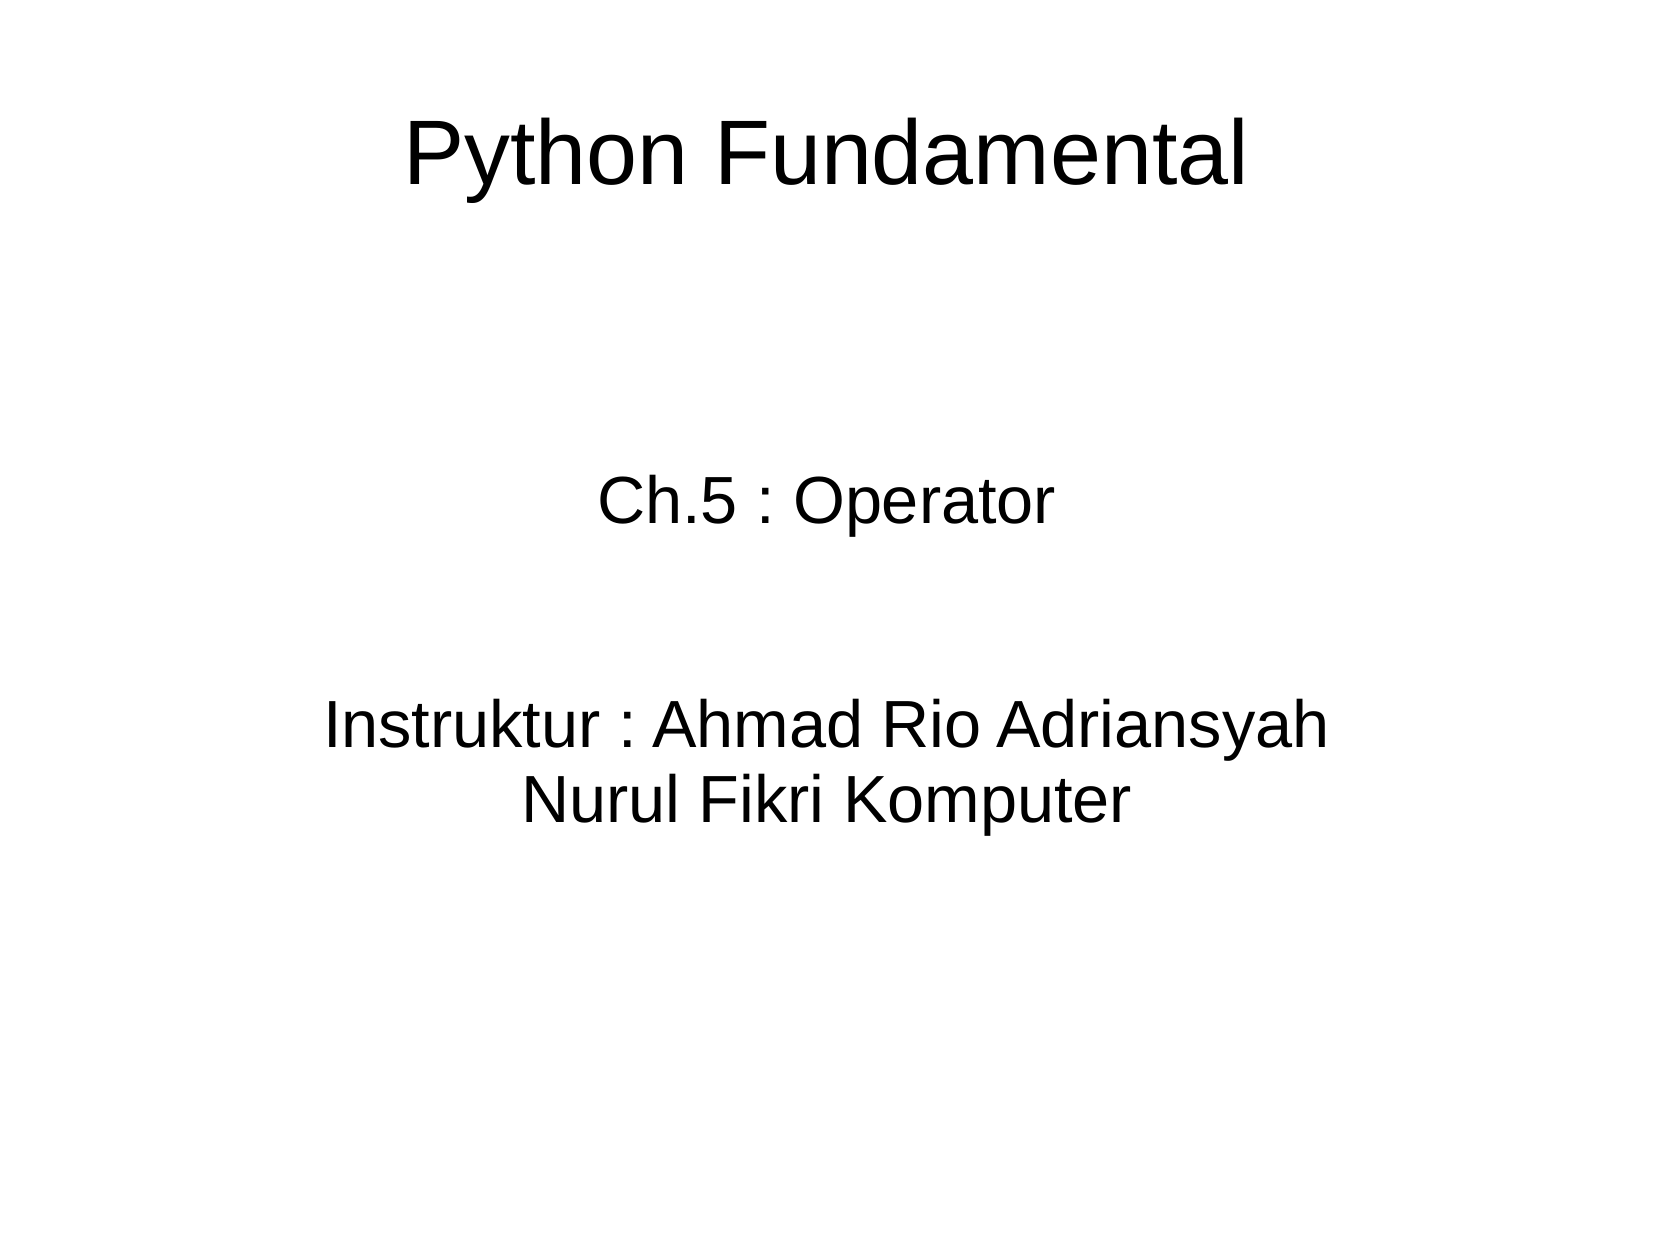

# Python Fundamental
Ch.5 : Operator
Instruktur : Ahmad Rio Adriansyah
Nurul Fikri Komputer